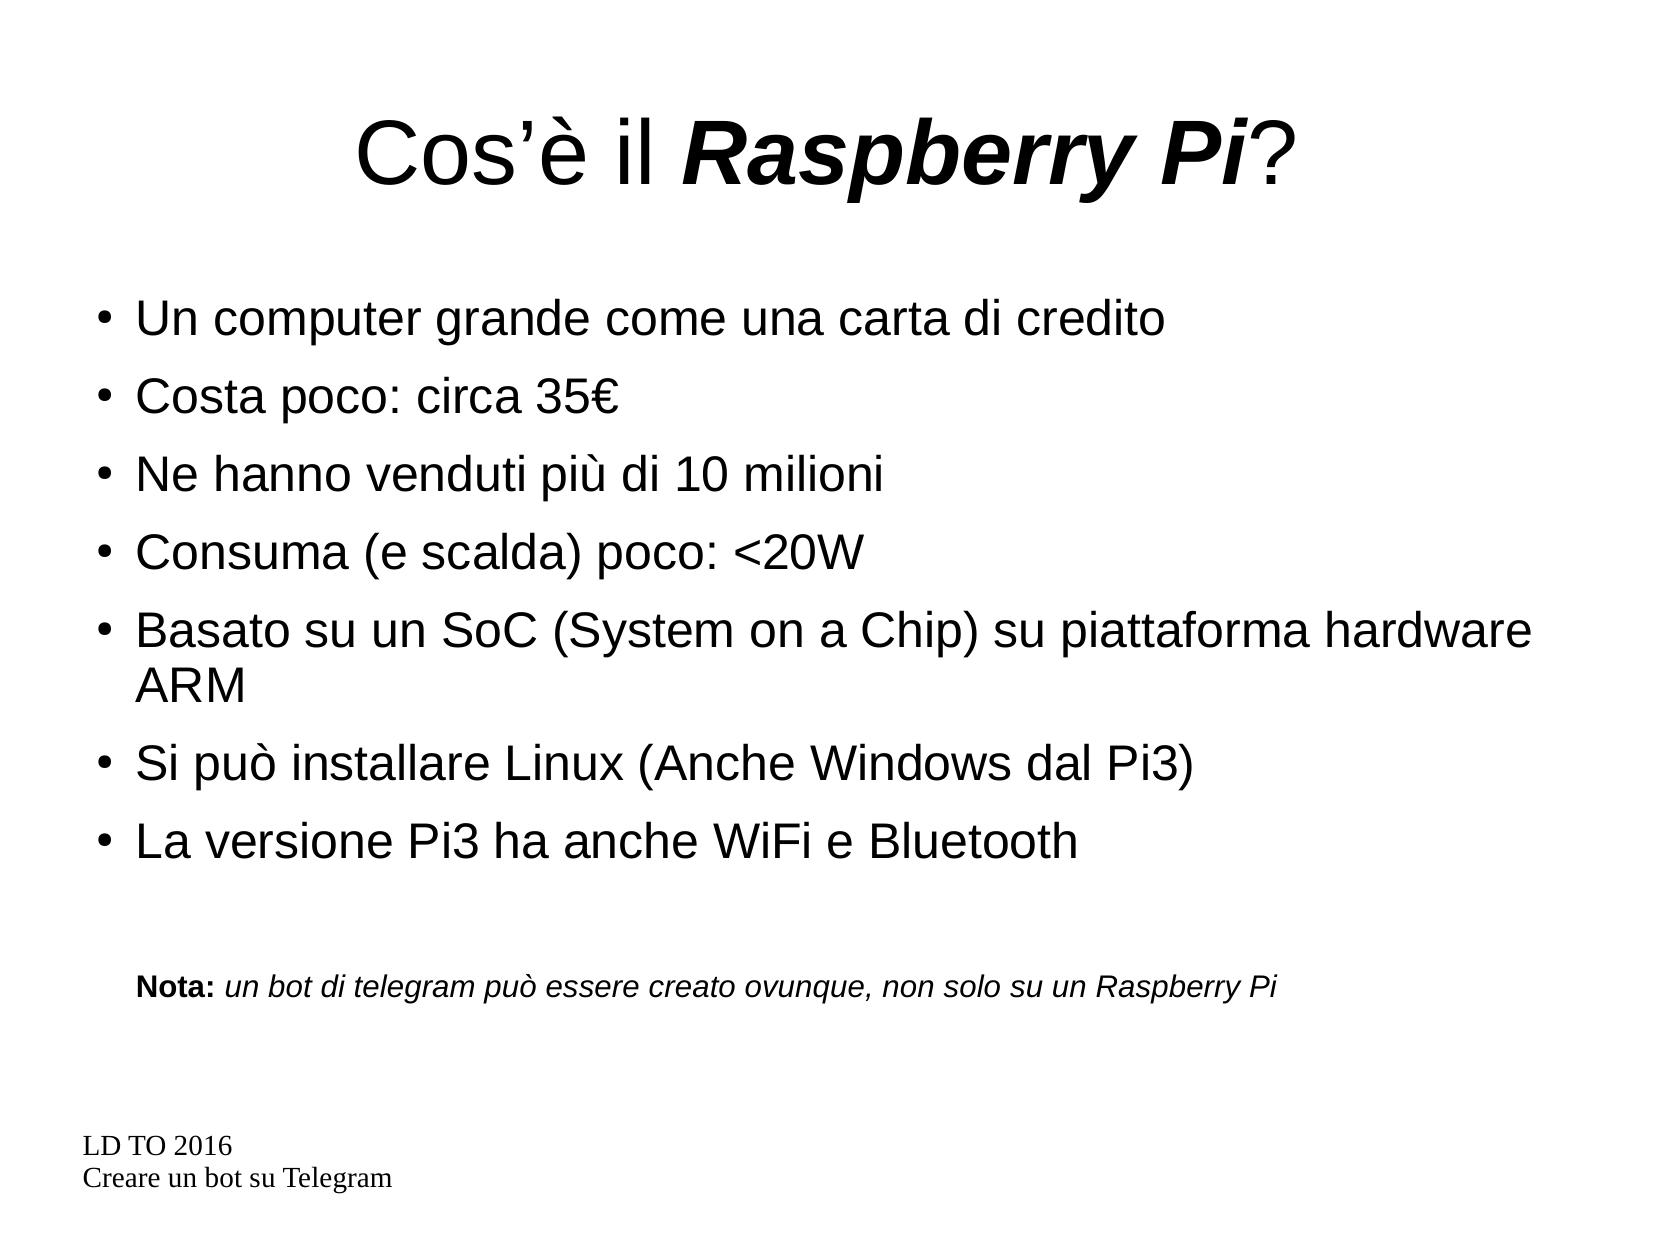

# Cos’è il Raspberry Pi?
Un computer grande come una carta di credito
Costa poco: circa 35€
Ne hanno venduti più di 10 milioni
Consuma (e scalda) poco: <20W
Basato su un SoC (System on a Chip) su piattaforma hardware ARM
Si può installare Linux (Anche Windows dal Pi3)
La versione Pi3 ha anche WiFi e Bluetooth
Nota: un bot di telegram può essere creato ovunque, non solo su un Raspberry Pi